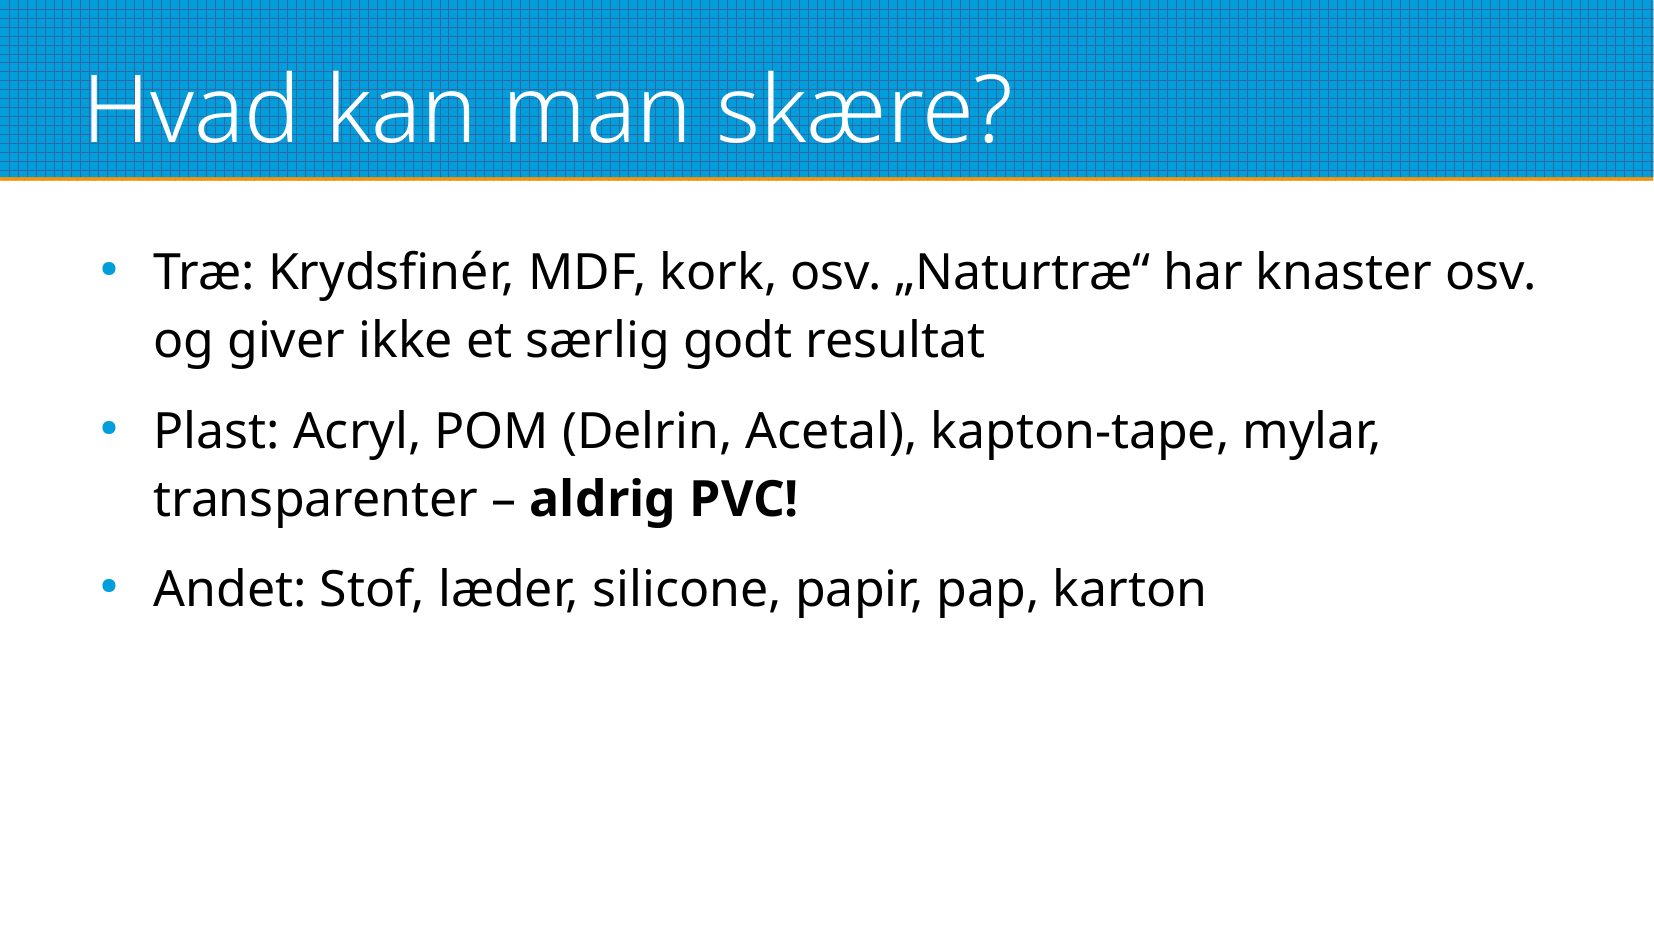

# Hvad kan man skære?
Træ: Krydsfinér, MDF, kork, osv. „Naturtræ“ har knaster osv. og giver ikke et særlig godt resultat
Plast: Acryl, POM (Delrin, Acetal), kapton-tape, mylar, transparenter – aldrig PVC!
Andet: Stof, læder, silicone, papir, pap, karton